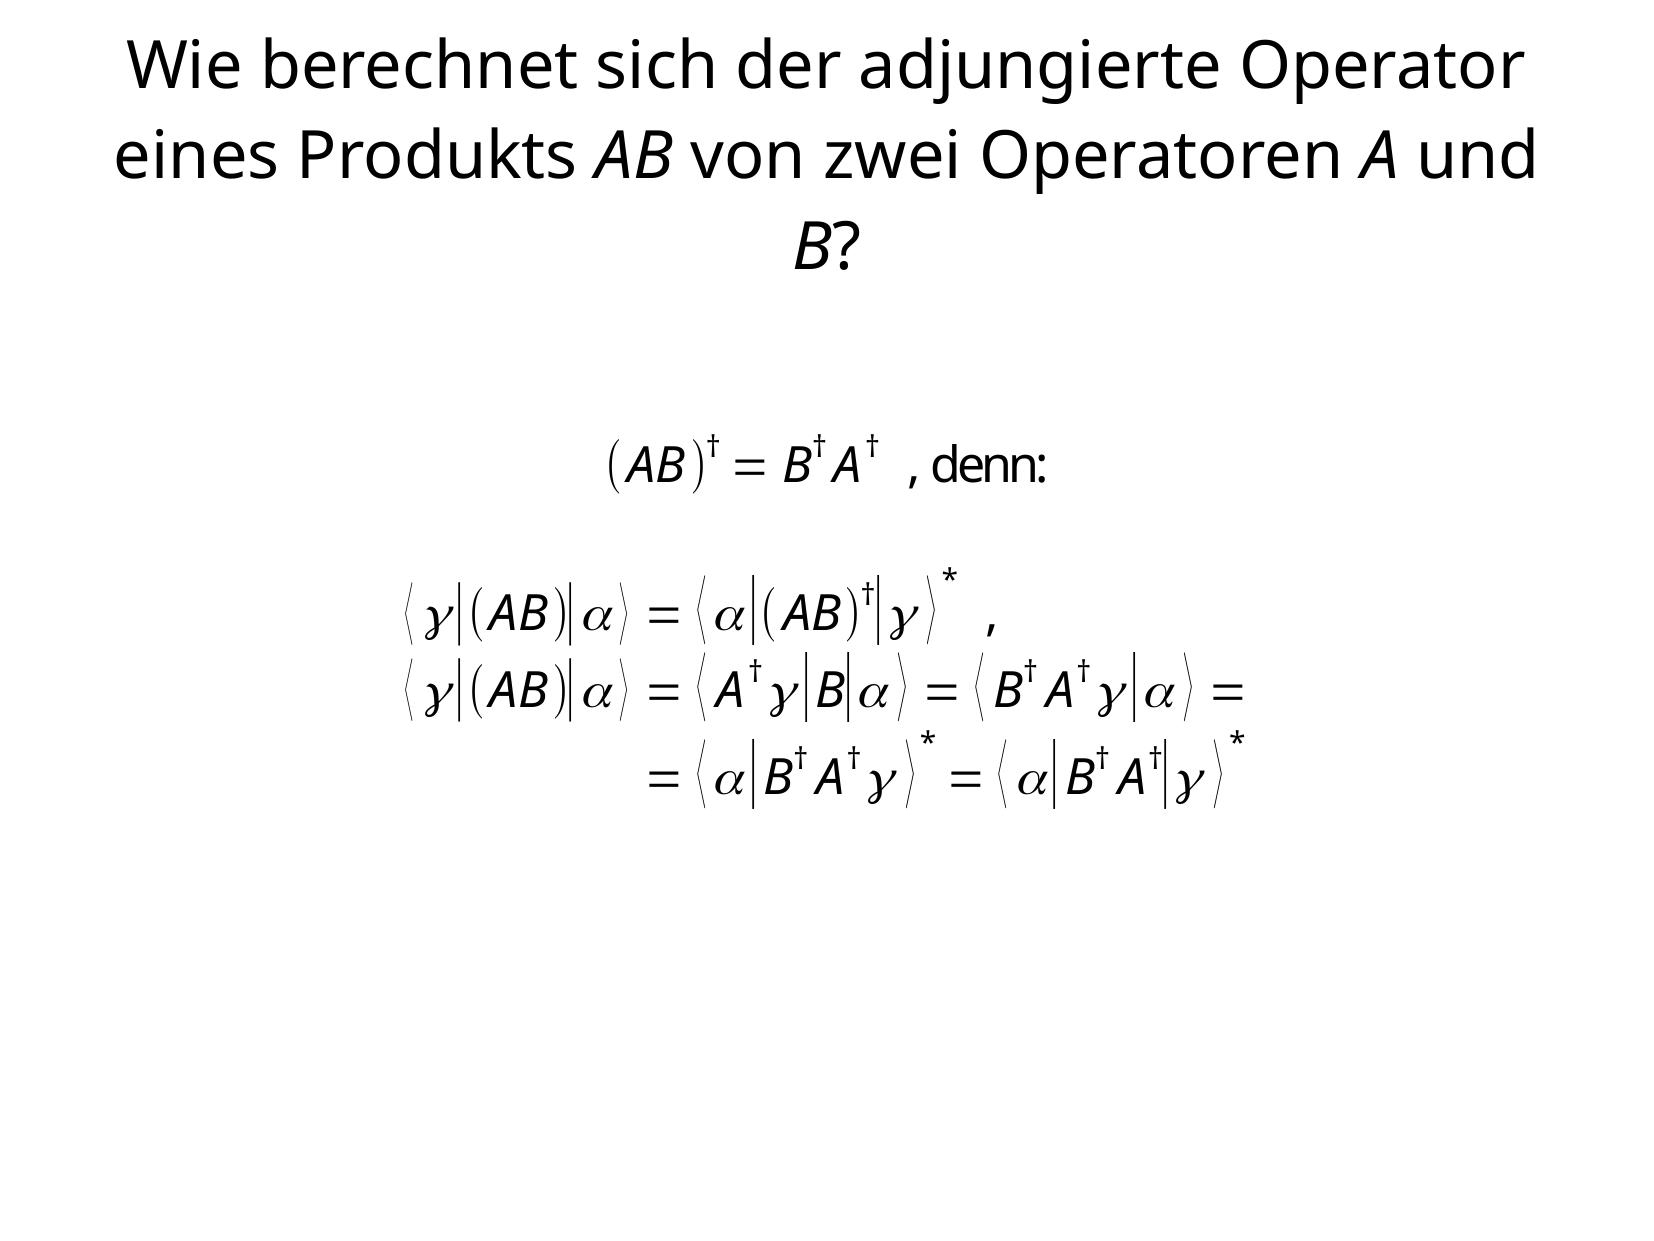

# Wie berechnet sich der adjungierte Operator eines Produkts AB von zwei Operatoren A und B?